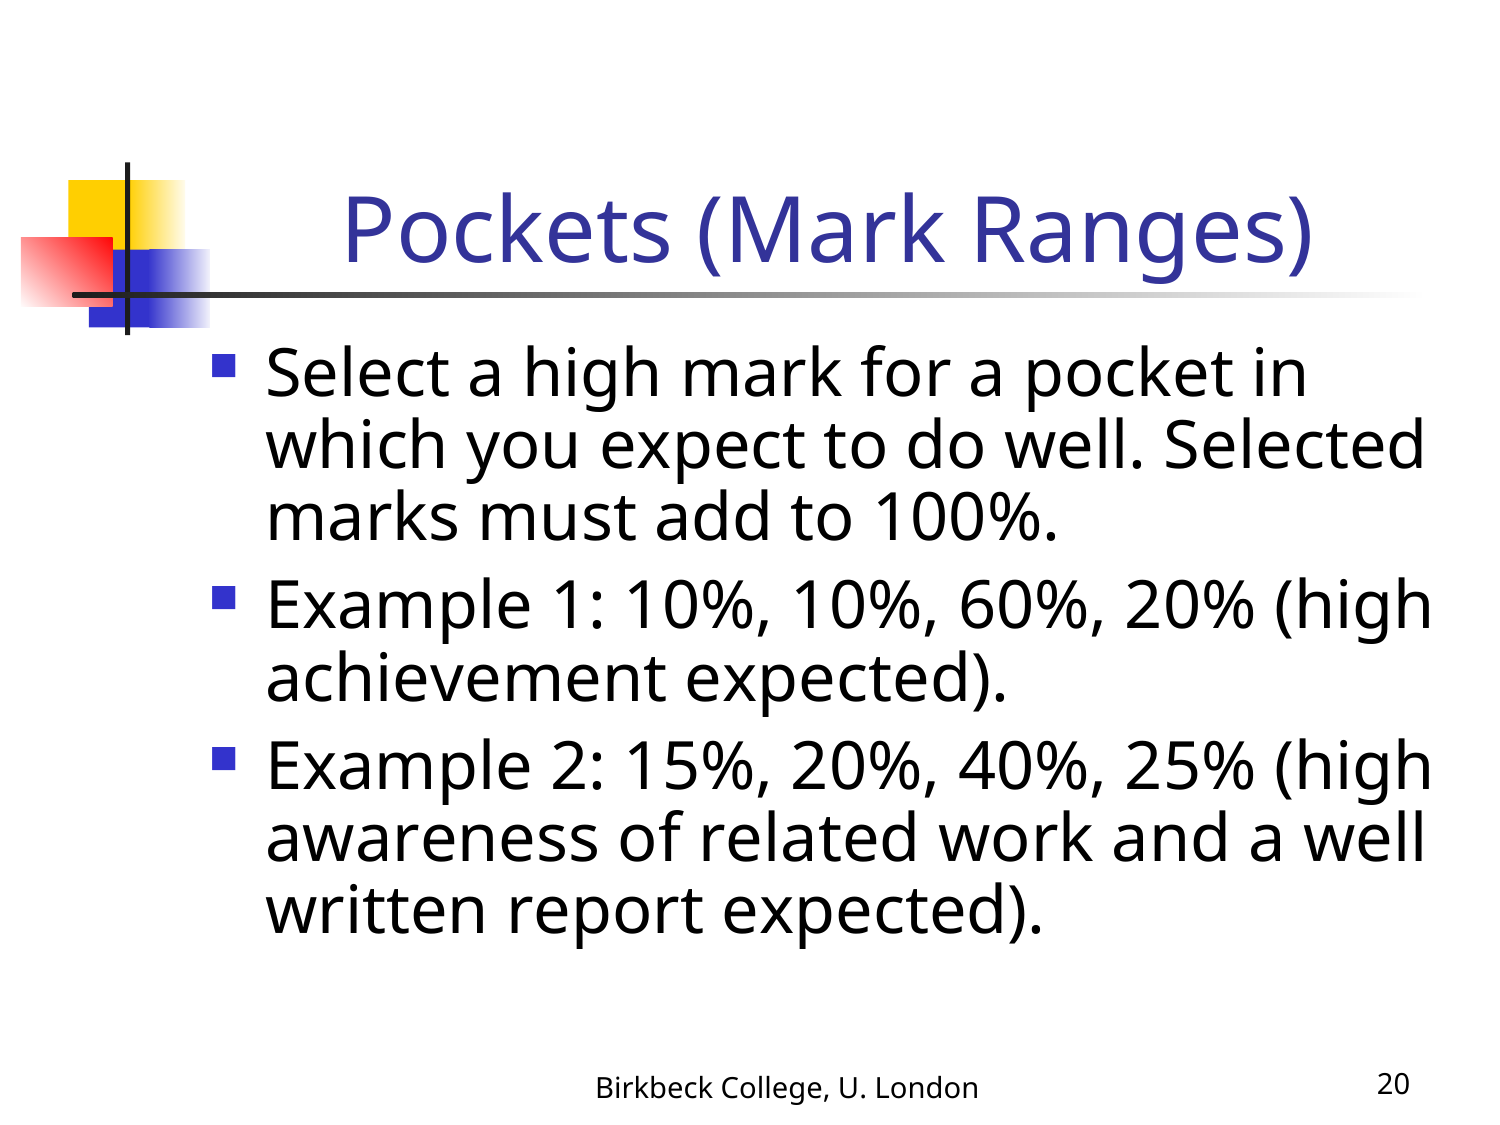

# Pockets (Mark Ranges)
Select a high mark for a pocket in which you expect to do well. Selected marks must add to 100%.
Example 1: 10%, 10%, 60%, 20% (high achievement expected).
Example 2: 15%, 20%, 40%, 25% (high awareness of related work and a well written report expected).
Birkbeck College, U. London